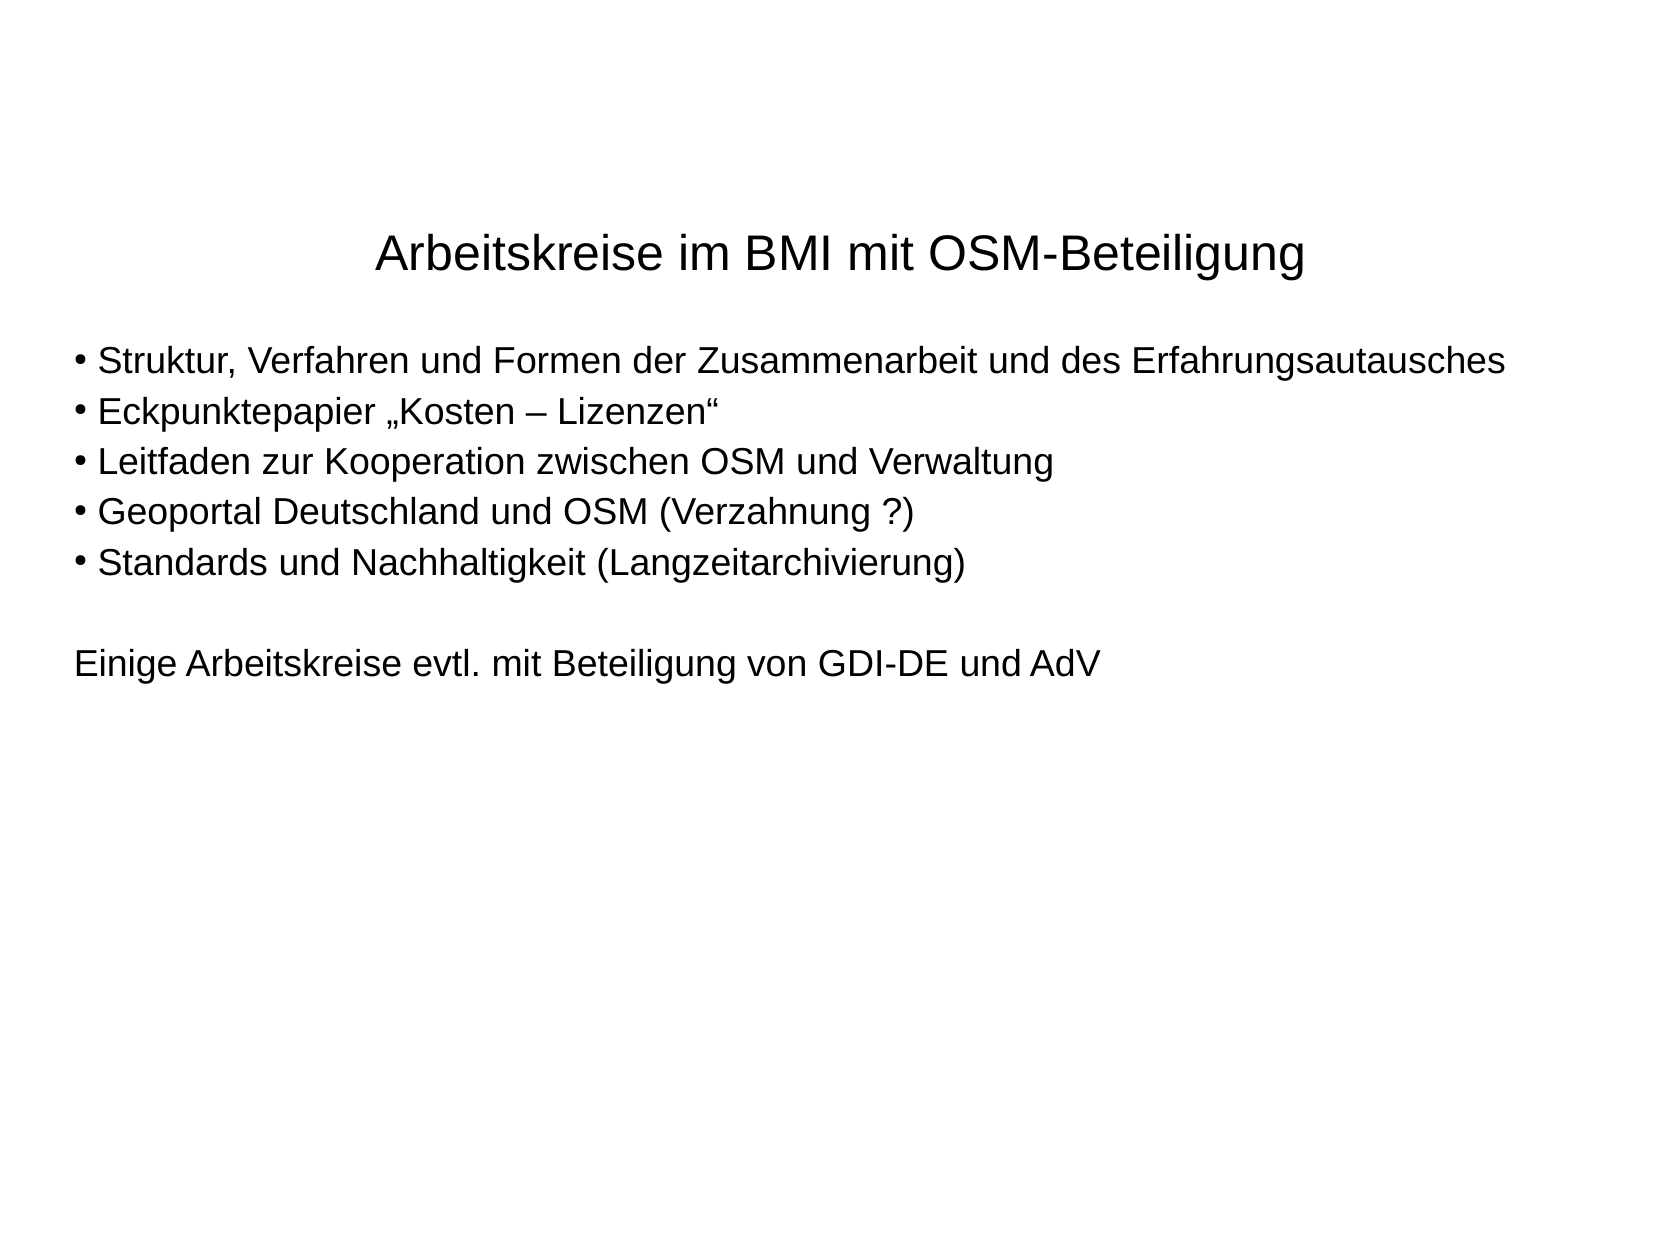

Arbeitskreise im BMI mit OSM-Beteiligung
 Struktur, Verfahren und Formen der Zusammenarbeit und des Erfahrungsautausches
 Eckpunktepapier „Kosten – Lizenzen“
 Leitfaden zur Kooperation zwischen OSM und Verwaltung
 Geoportal Deutschland und OSM (Verzahnung ?)
 Standards und Nachhaltigkeit (Langzeitarchivierung)
Einige Arbeitskreise evtl. mit Beteiligung von GDI-DE und AdV